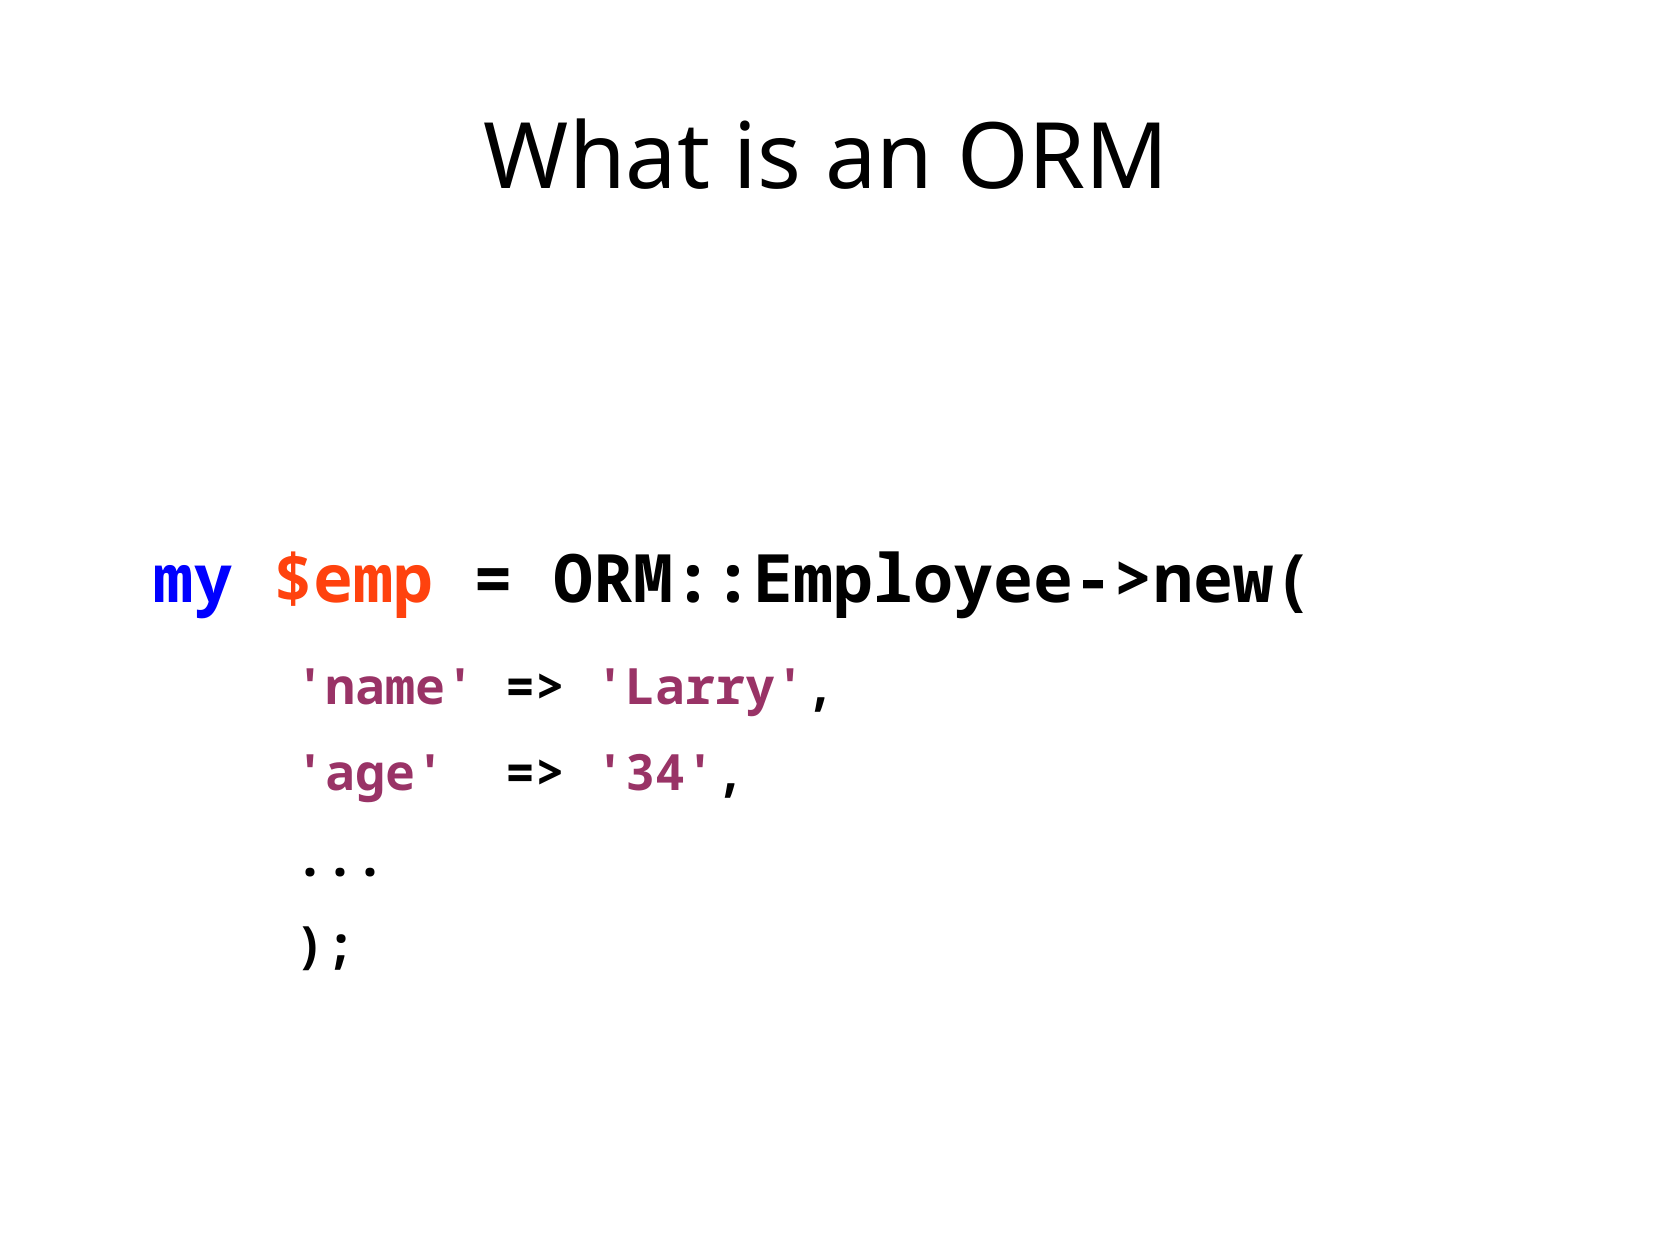

# What is an ORM
my $emp = ORM::Employee->new(
'name' => 'Larry',
'age' => '34',
...
);